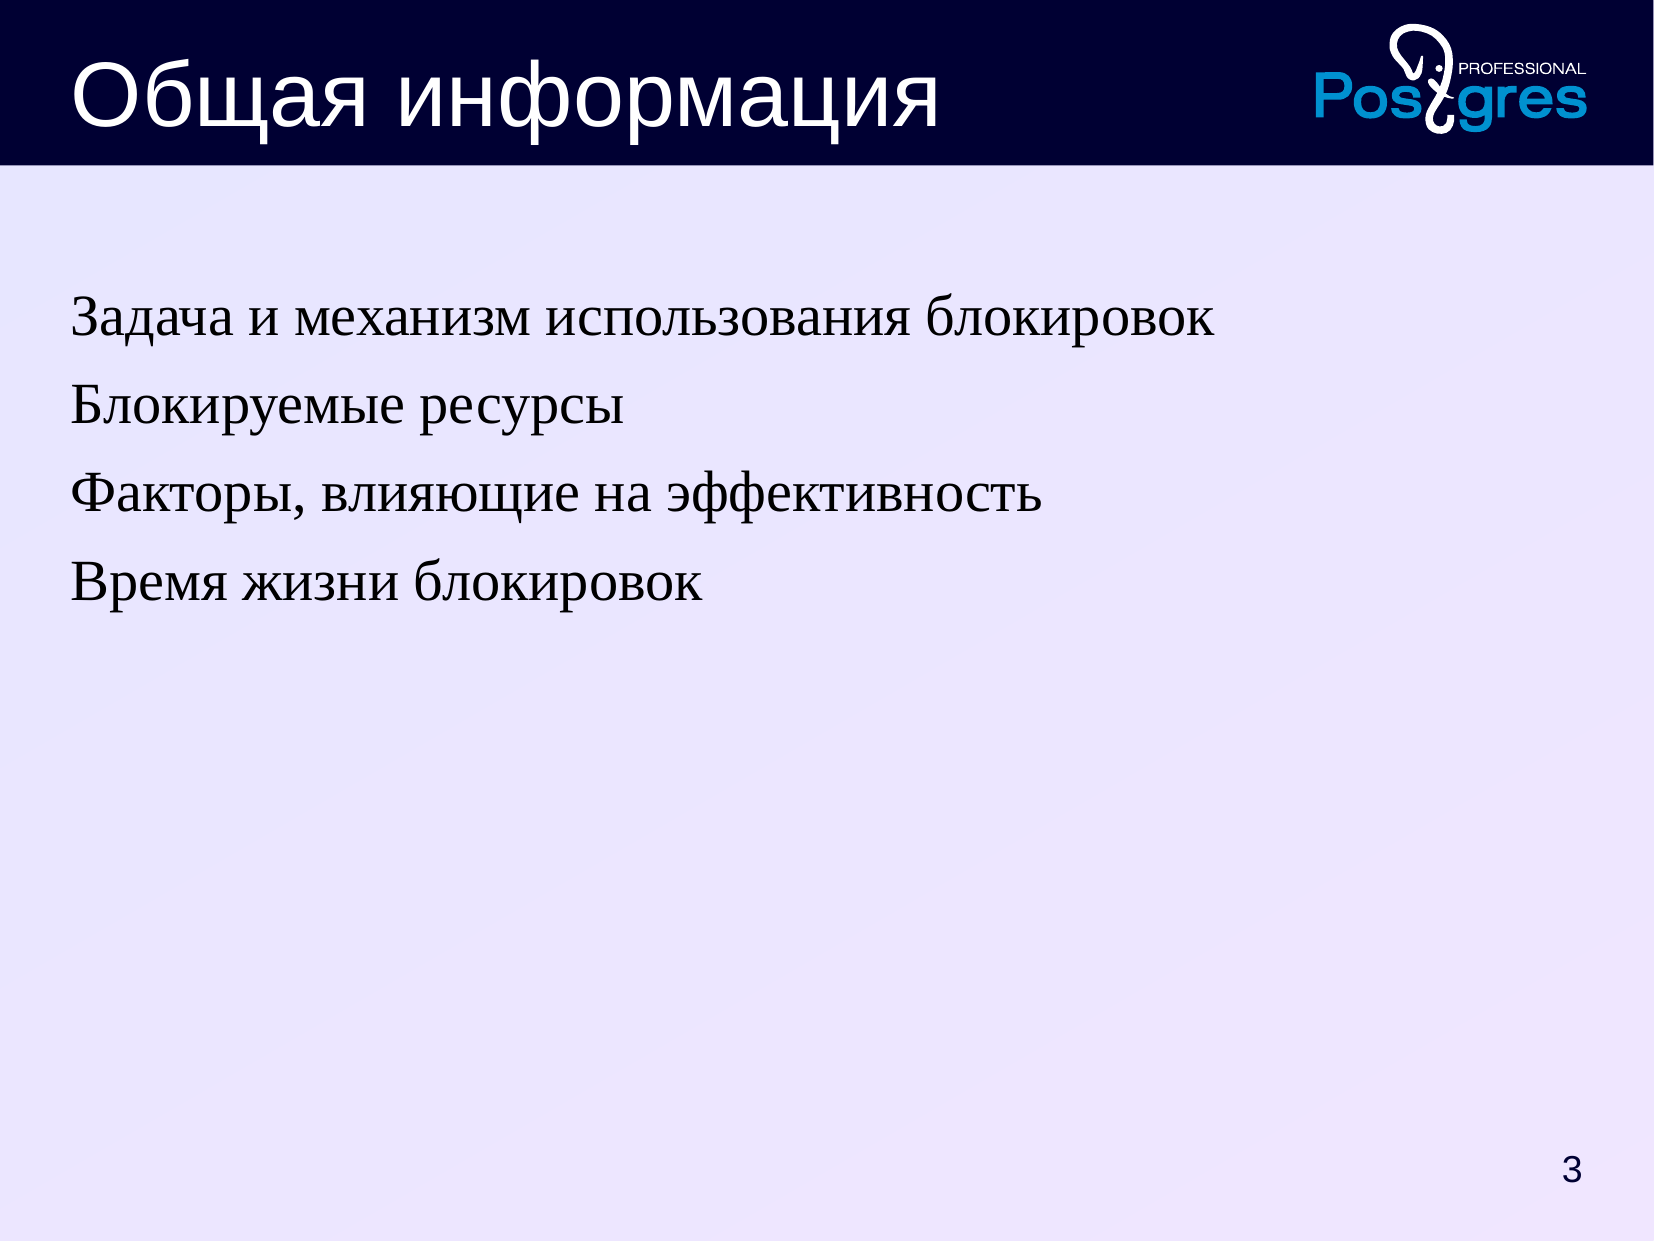

# Общая информация
Задача и механизм использования блокировок
Блокируемые ресурсы
Факторы, влияющие на эффективность
Время жизни блокировок